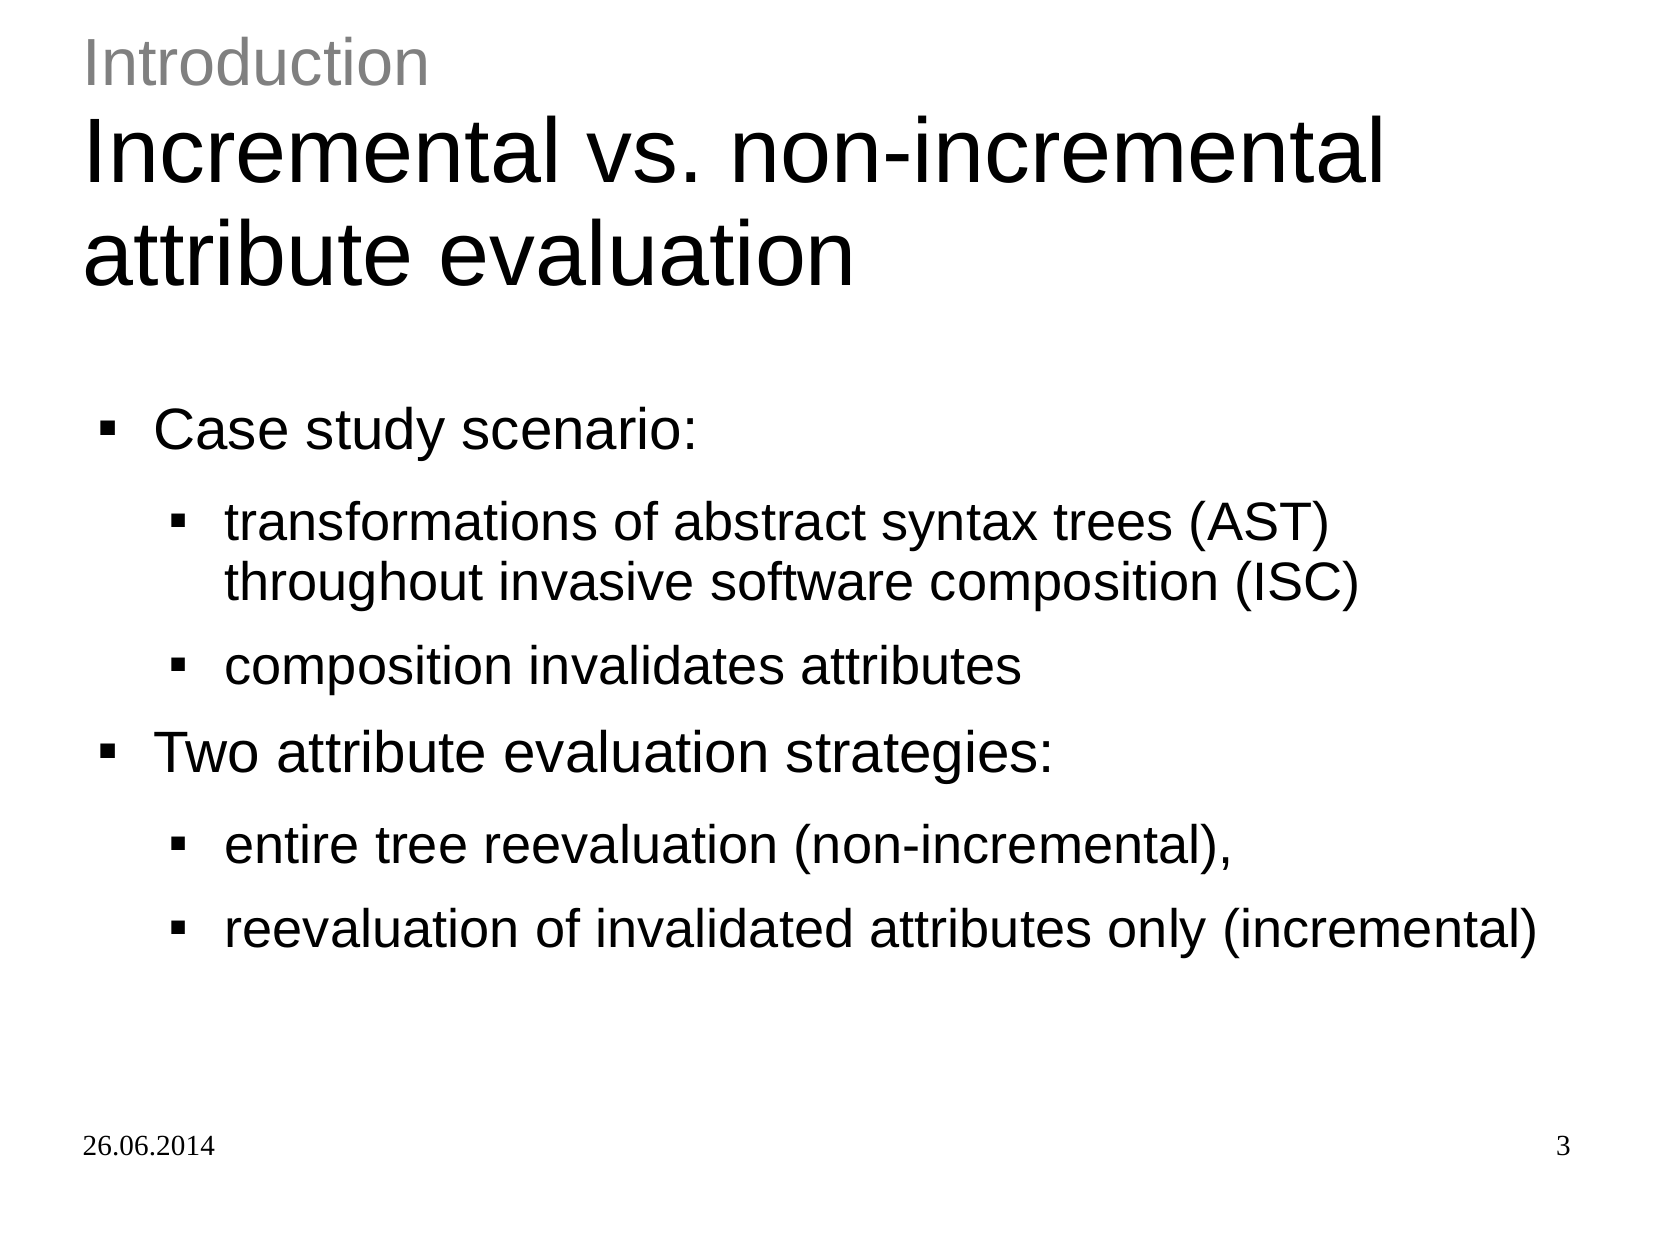

# Introduction Incremental vs. non-incremental attribute evaluation
Case study scenario:
transformations of abstract syntax trees (AST) throughout invasive software composition (ISC)
composition invalidates attributes
Two attribute evaluation strategies:
entire tree reevaluation (non-incremental),
reevaluation of invalidated attributes only (incremental)
26.06.2014
3